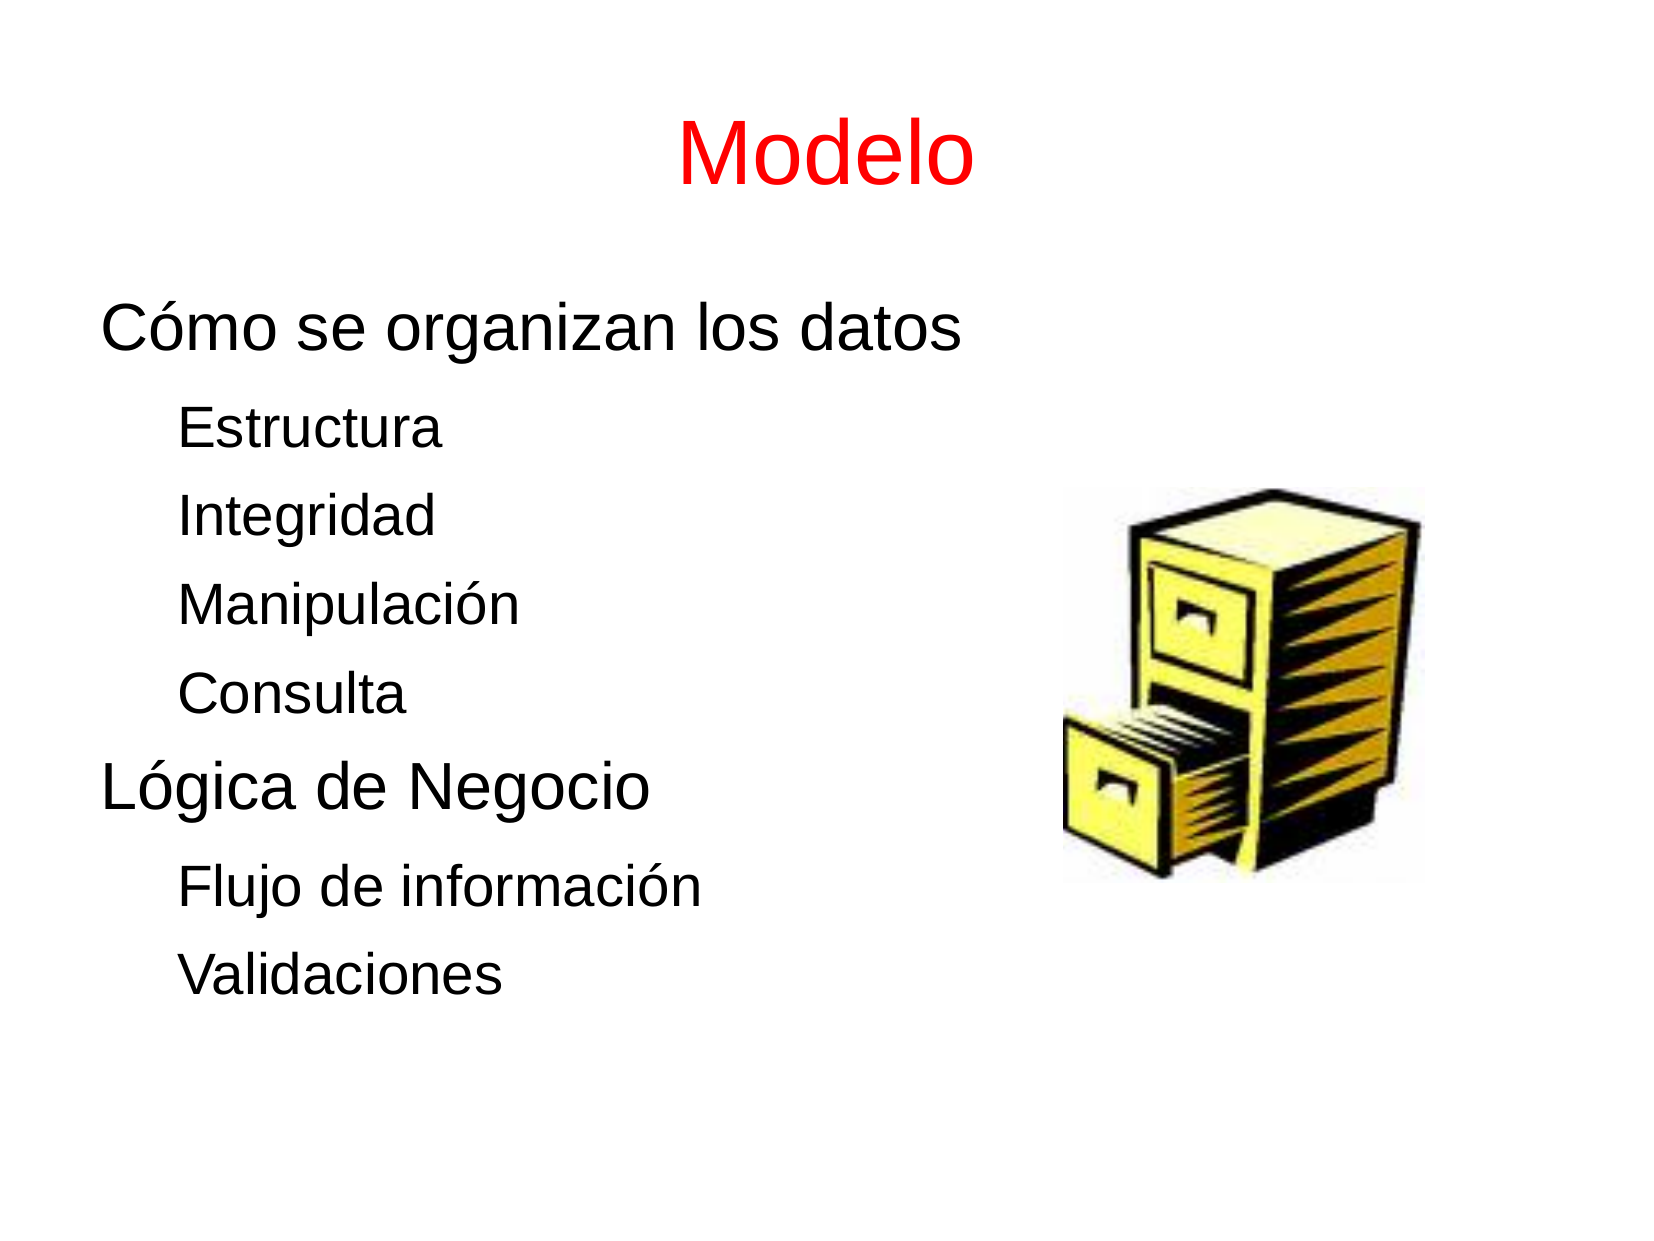

# Modelo
Cómo se organizan los datos
Estructura
Integridad
Manipulación
Consulta
Lógica de Negocio
Flujo de información
Validaciones